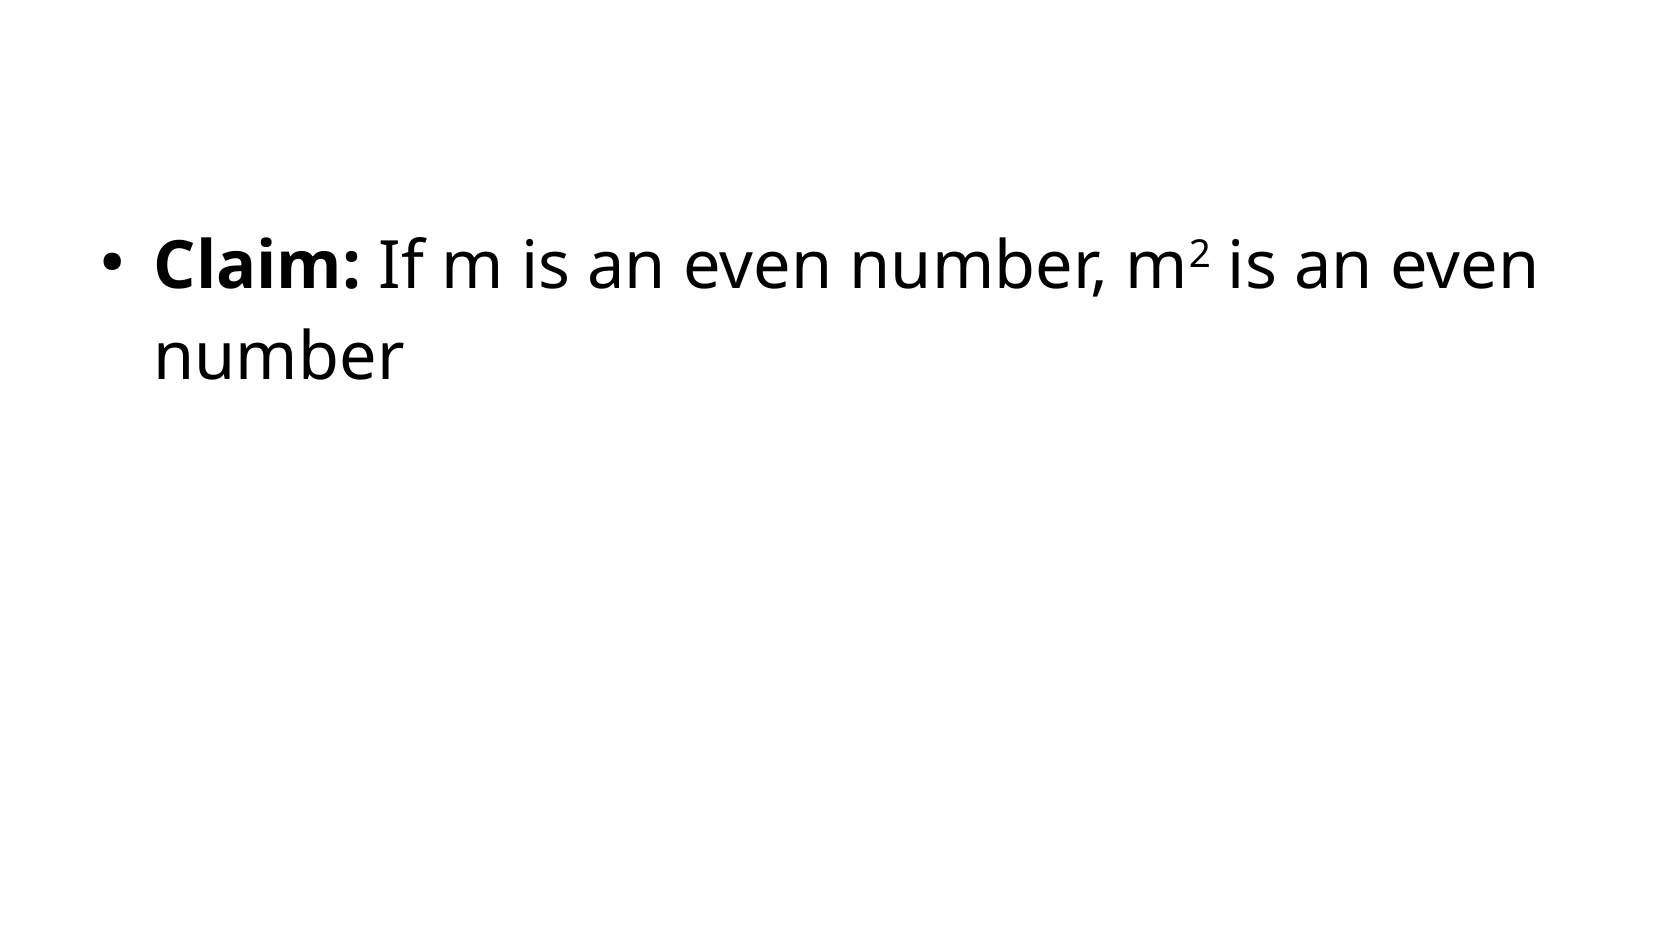

#
Claim: If m is an even number, m2 is an even number